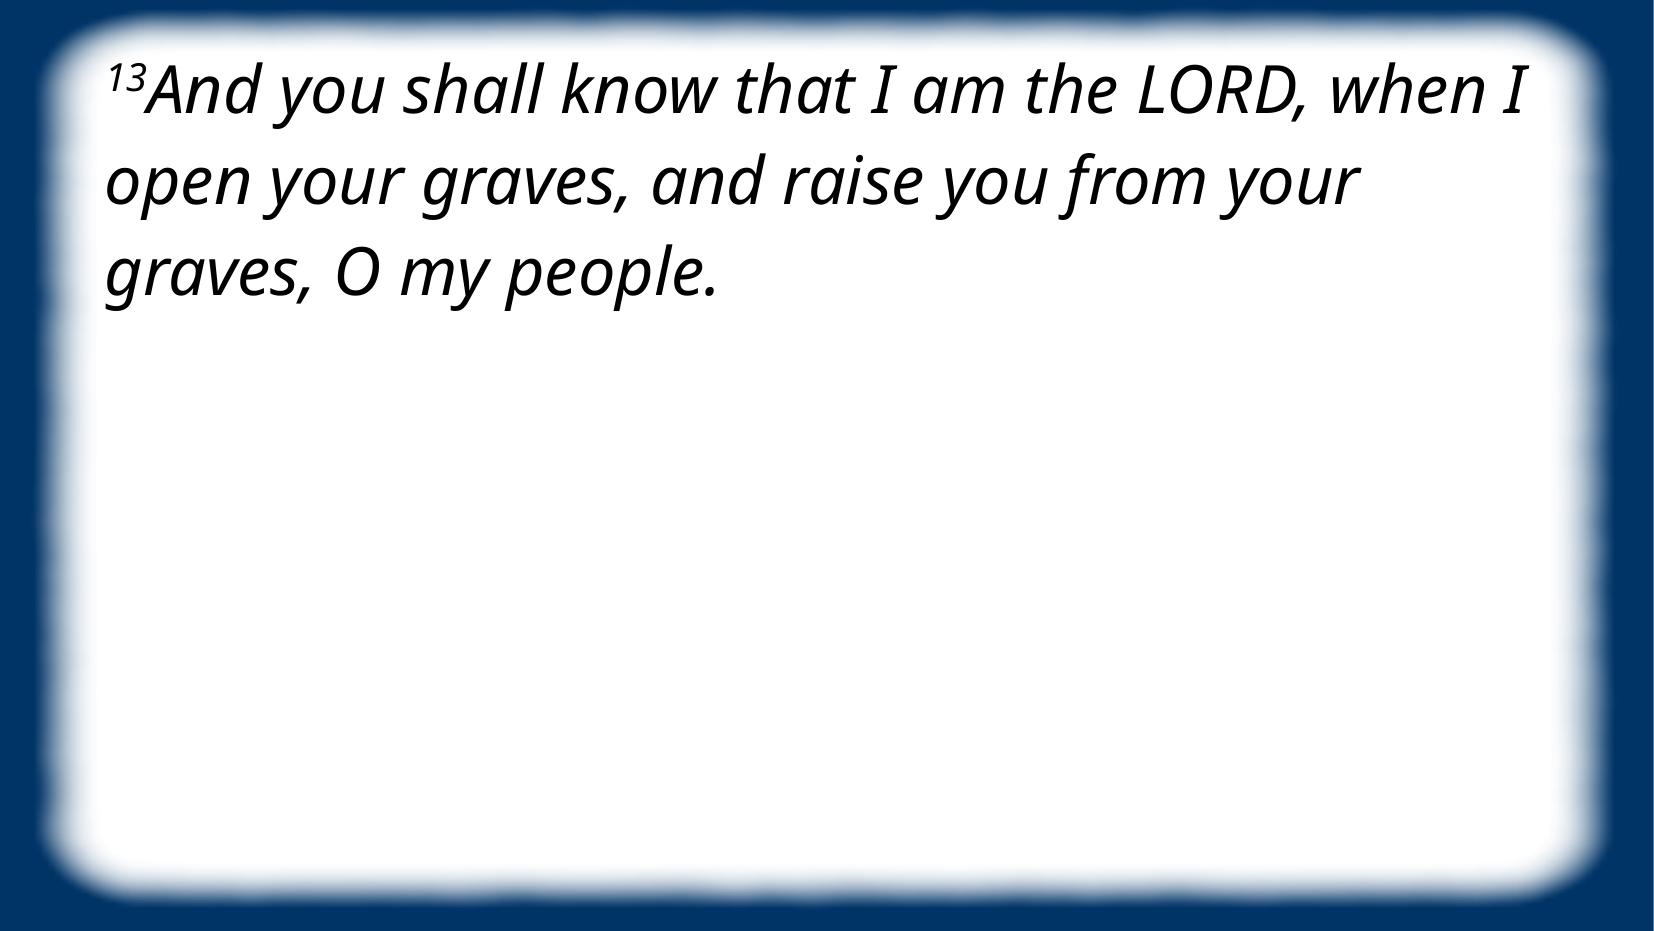

13And you shall know that I am the LORD, when I open your graves, and raise you from your graves, O my people.